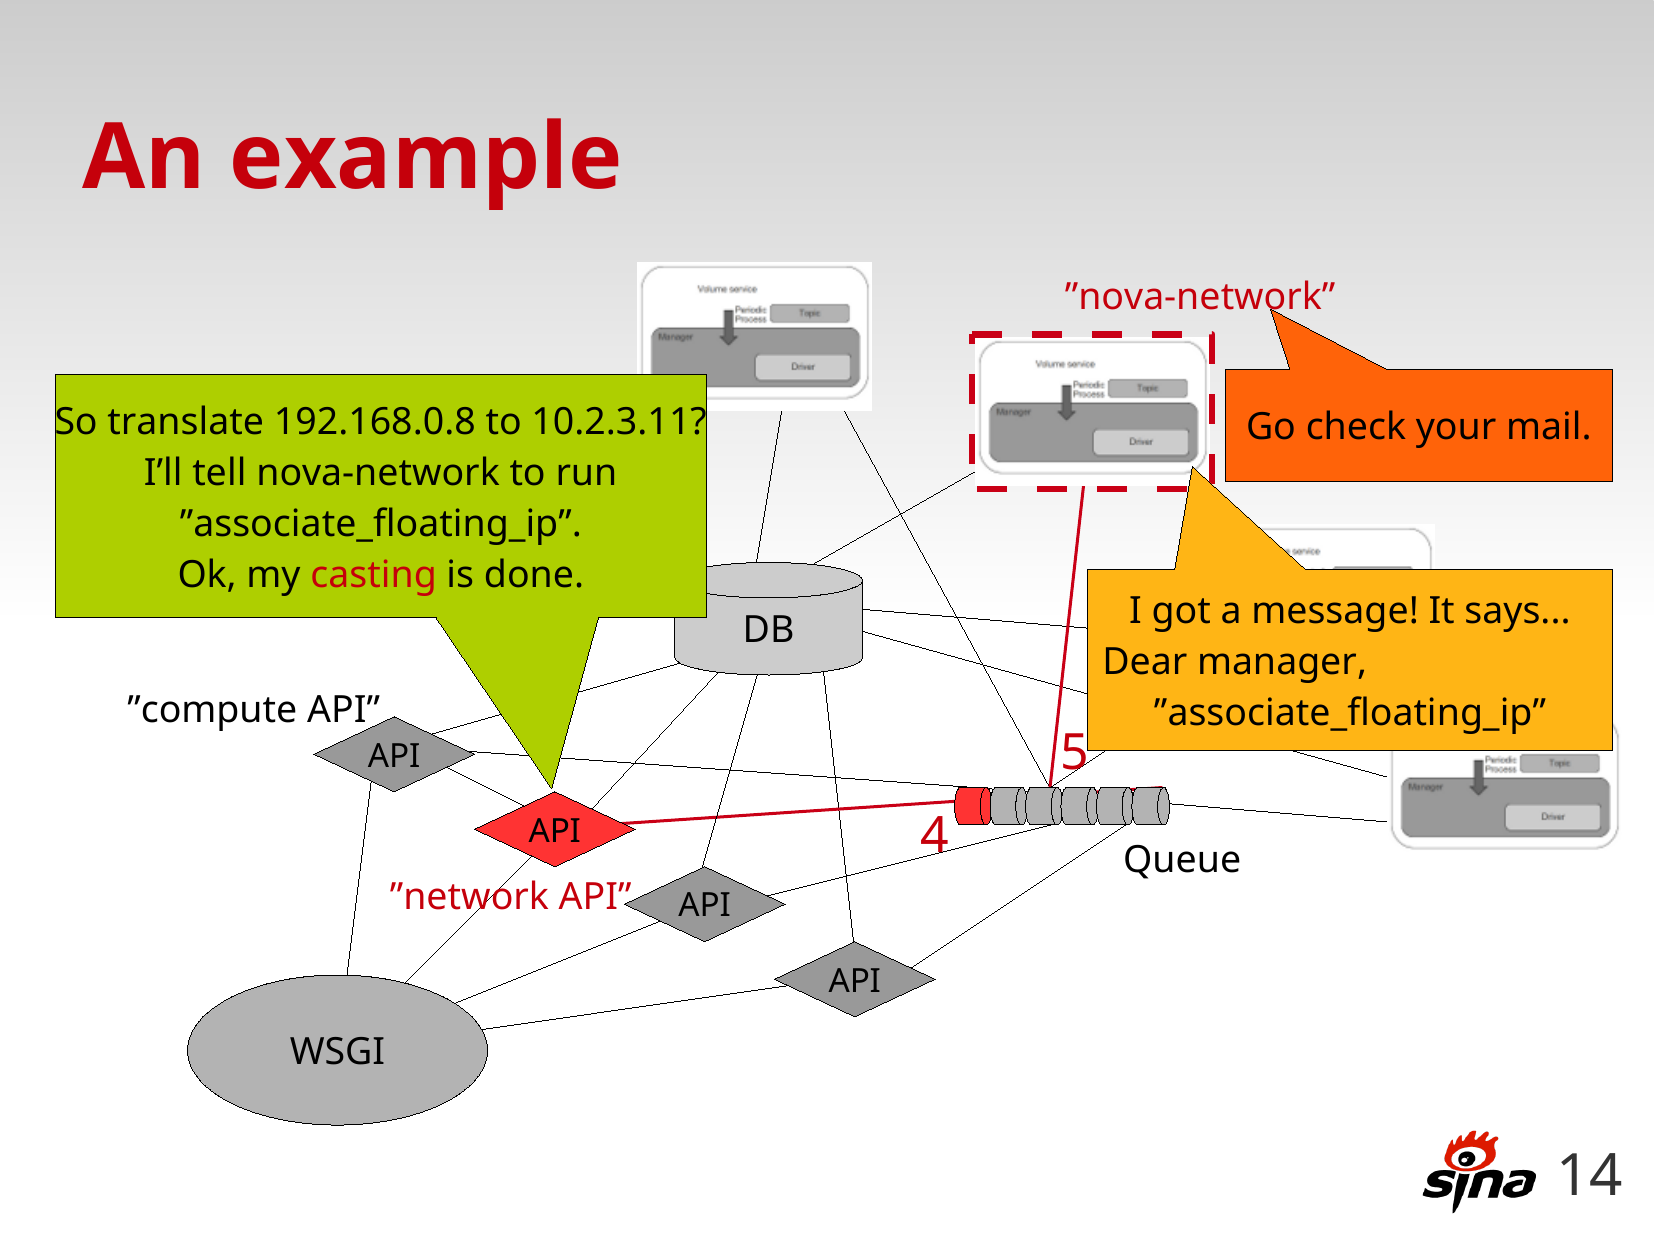

# An example
”nova-network”
Go check your mail.
So translate 192.168.0.8 to 10.2.3.11?
I’ll tell nova-network to run
”associate_floating_ip”.
Ok, my casting is done.
DB
I got a message! It says...
Dear manager,
”associate_floating_ip”
”compute API”
5
API
4
API
Queue
”network API”
API
API
WSGI
14